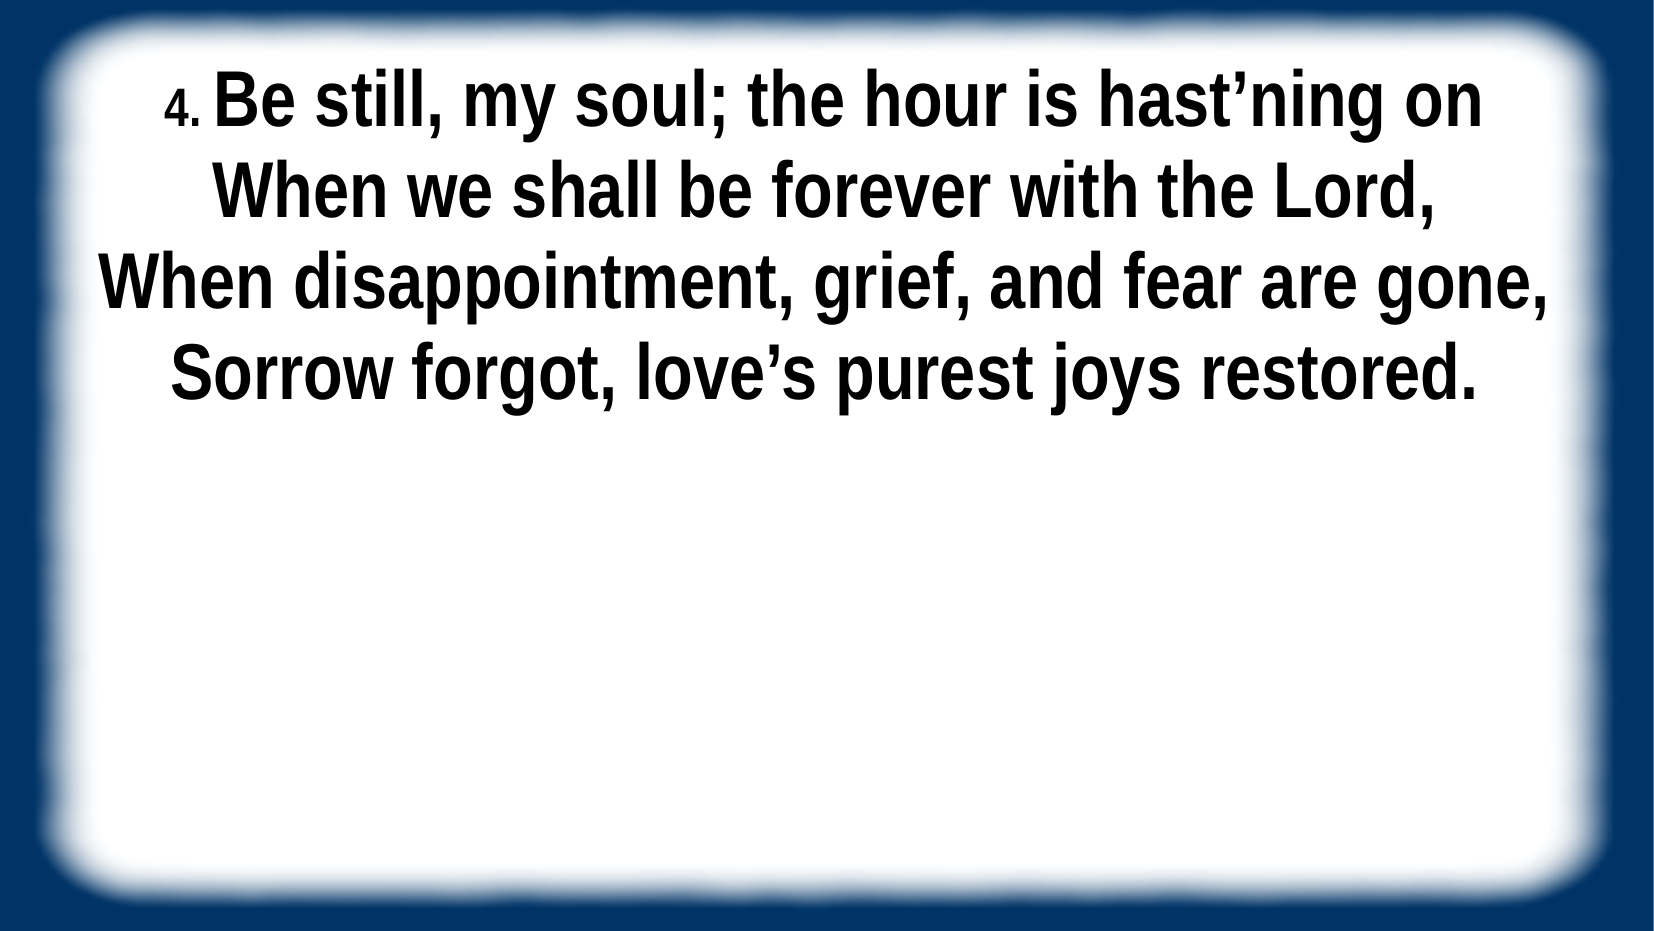

4. Be still, my soul; the hour is hast’ning on
When we shall be forever with the Lord,
When disappointment, grief, and fear are gone,
Sorrow forgot, love’s purest joys restored.